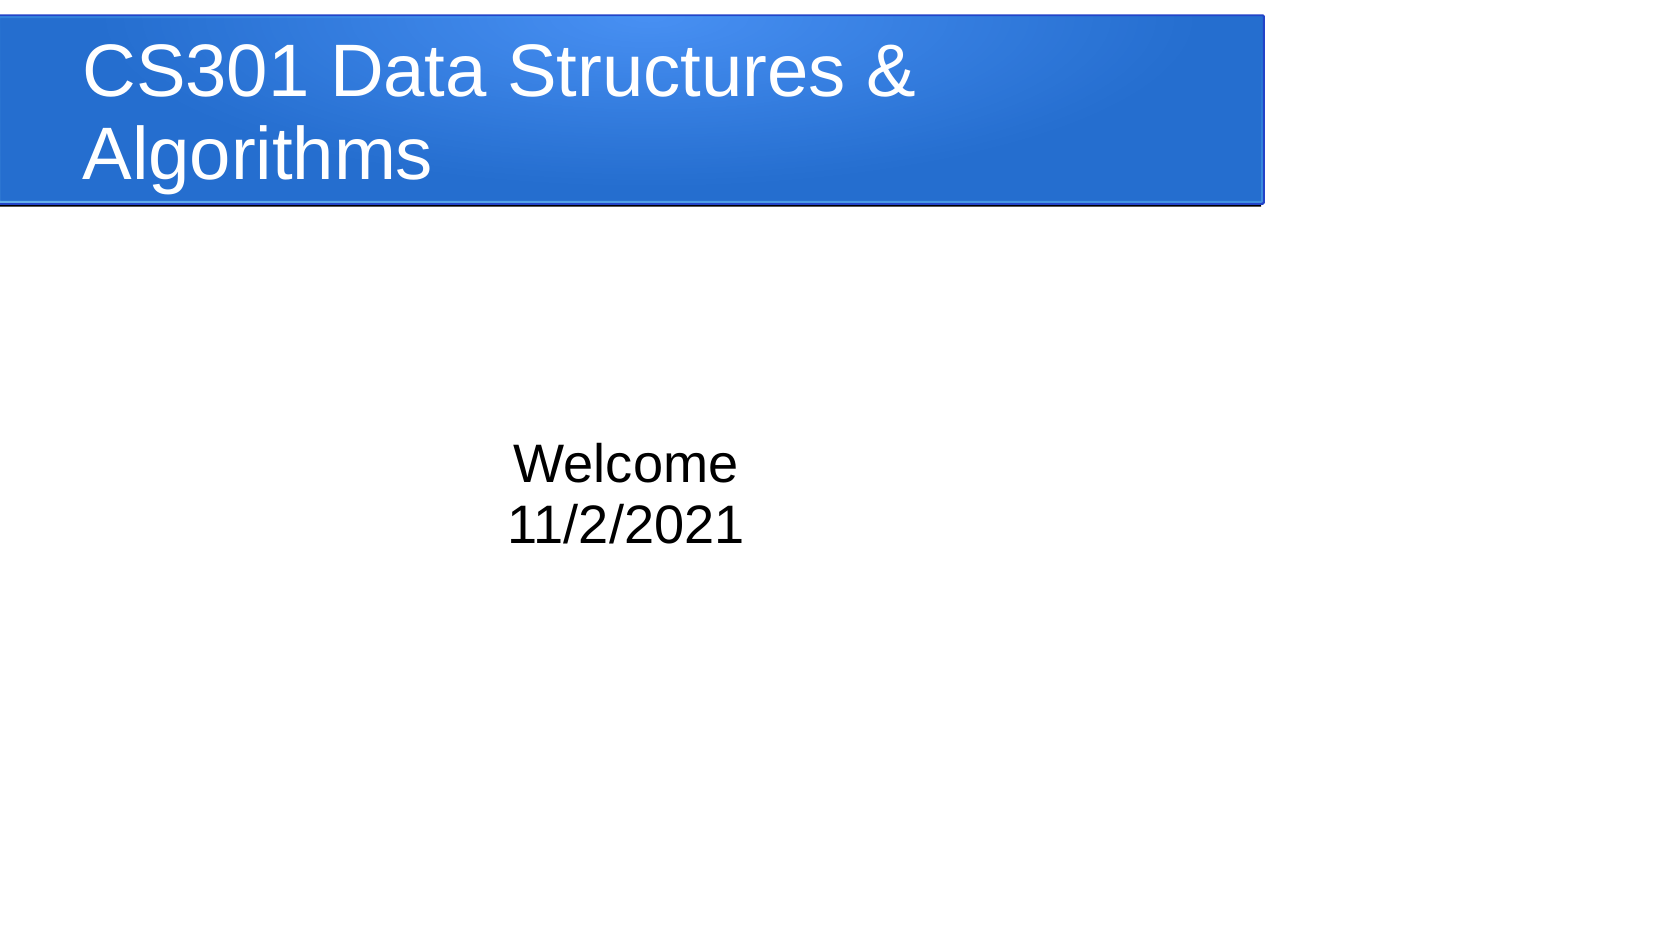

# CS301 Data Structures & Algorithms
Welcome
11/2/2021